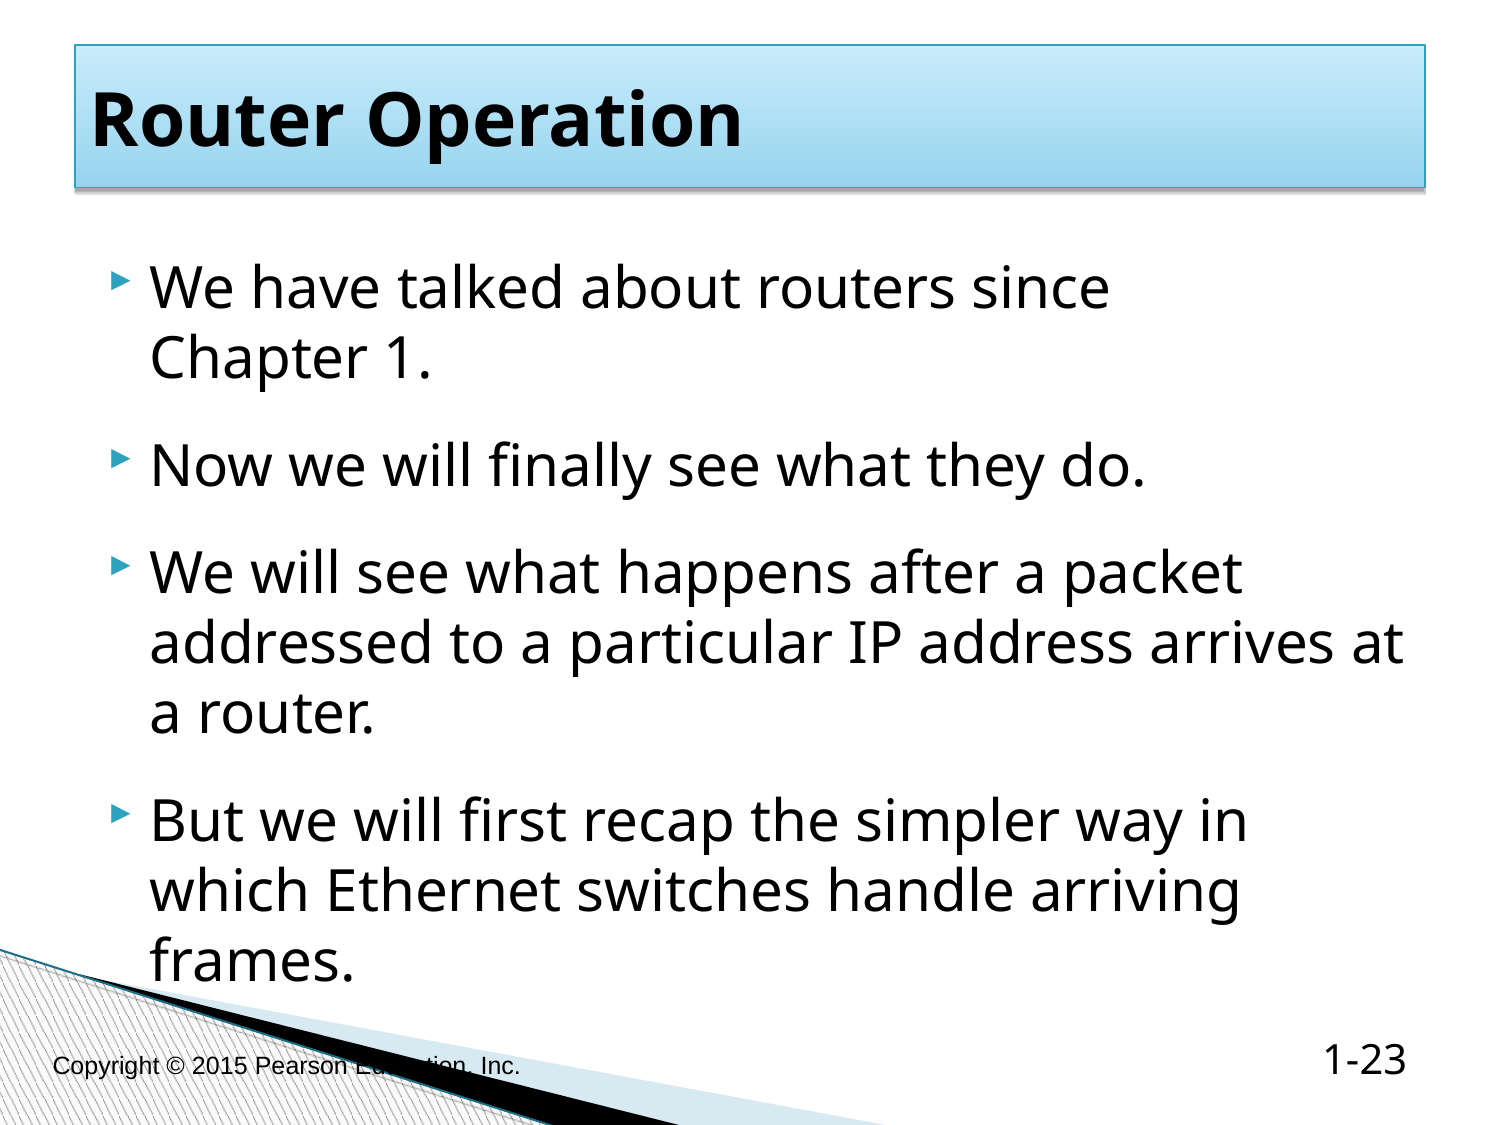

Router Operation
# We have talked about routers since Chapter 1.
Now we will finally see what they do.
We will see what happens after a packet addressed to a particular IP address arrives at a router.
But we will first recap the simpler way in which Ethernet switches handle arriving frames.
Copyright © 2015 Pearson Education, Inc.